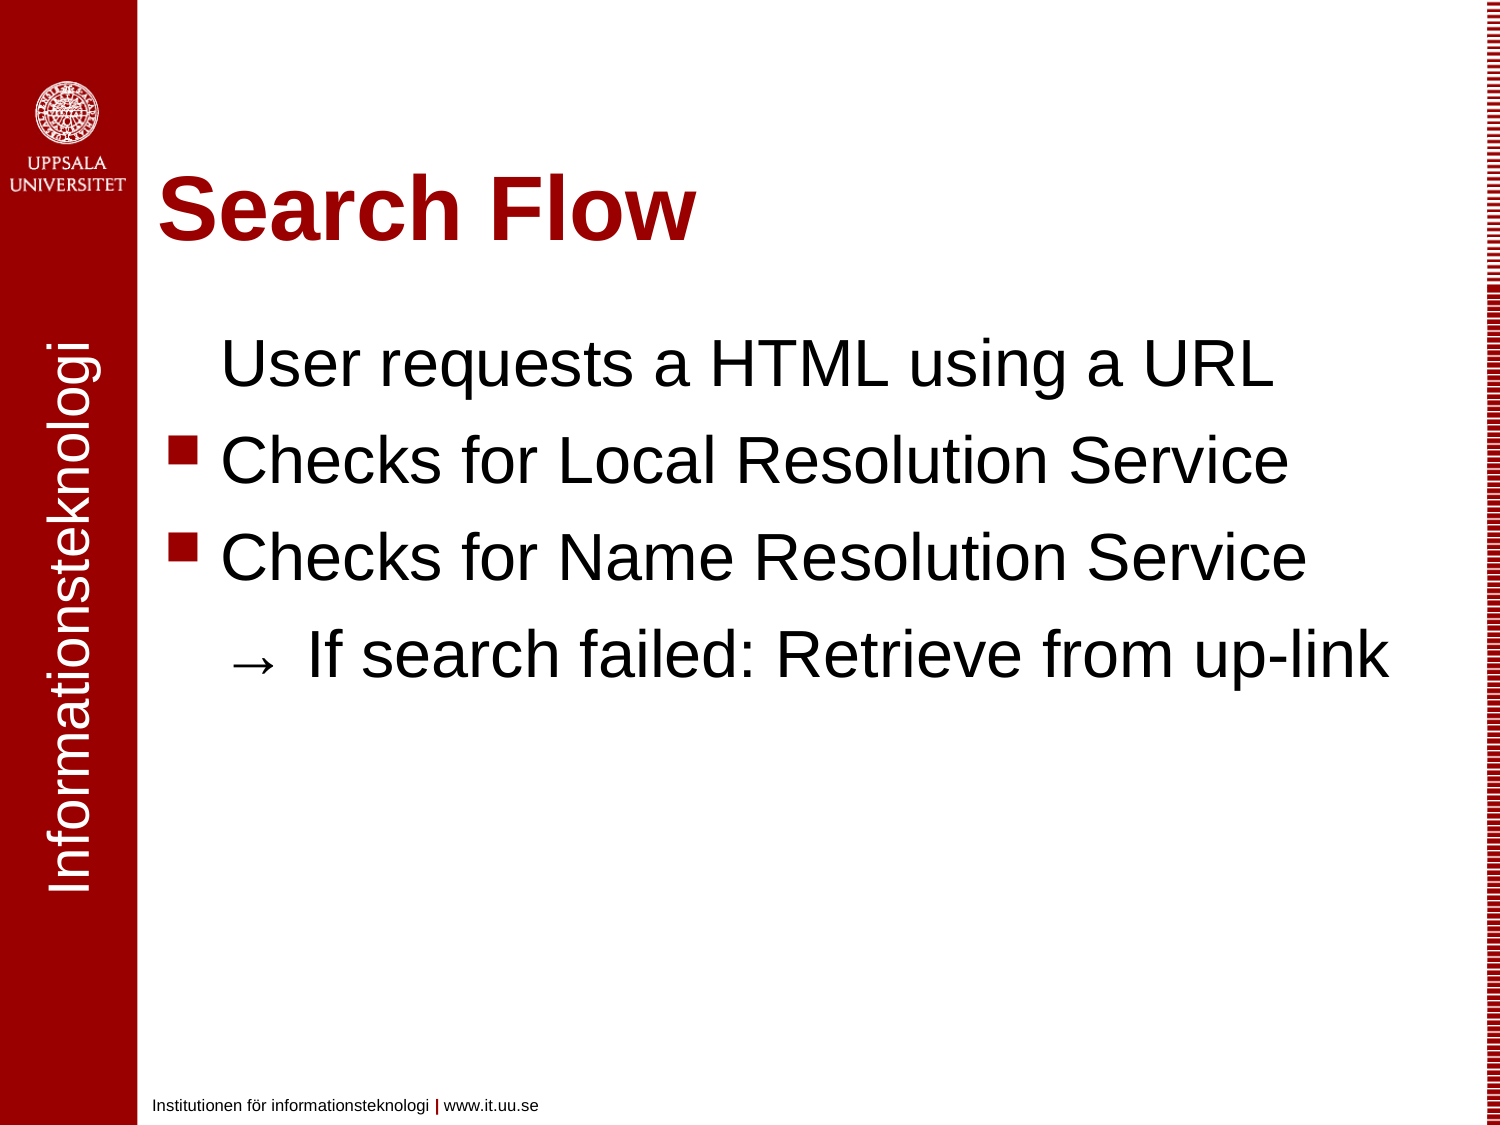

# Search Flow
User requests a HTML using a URL
Checks for Local Resolution Service
Checks for Name Resolution Service
→ If search failed: Retrieve from up-link